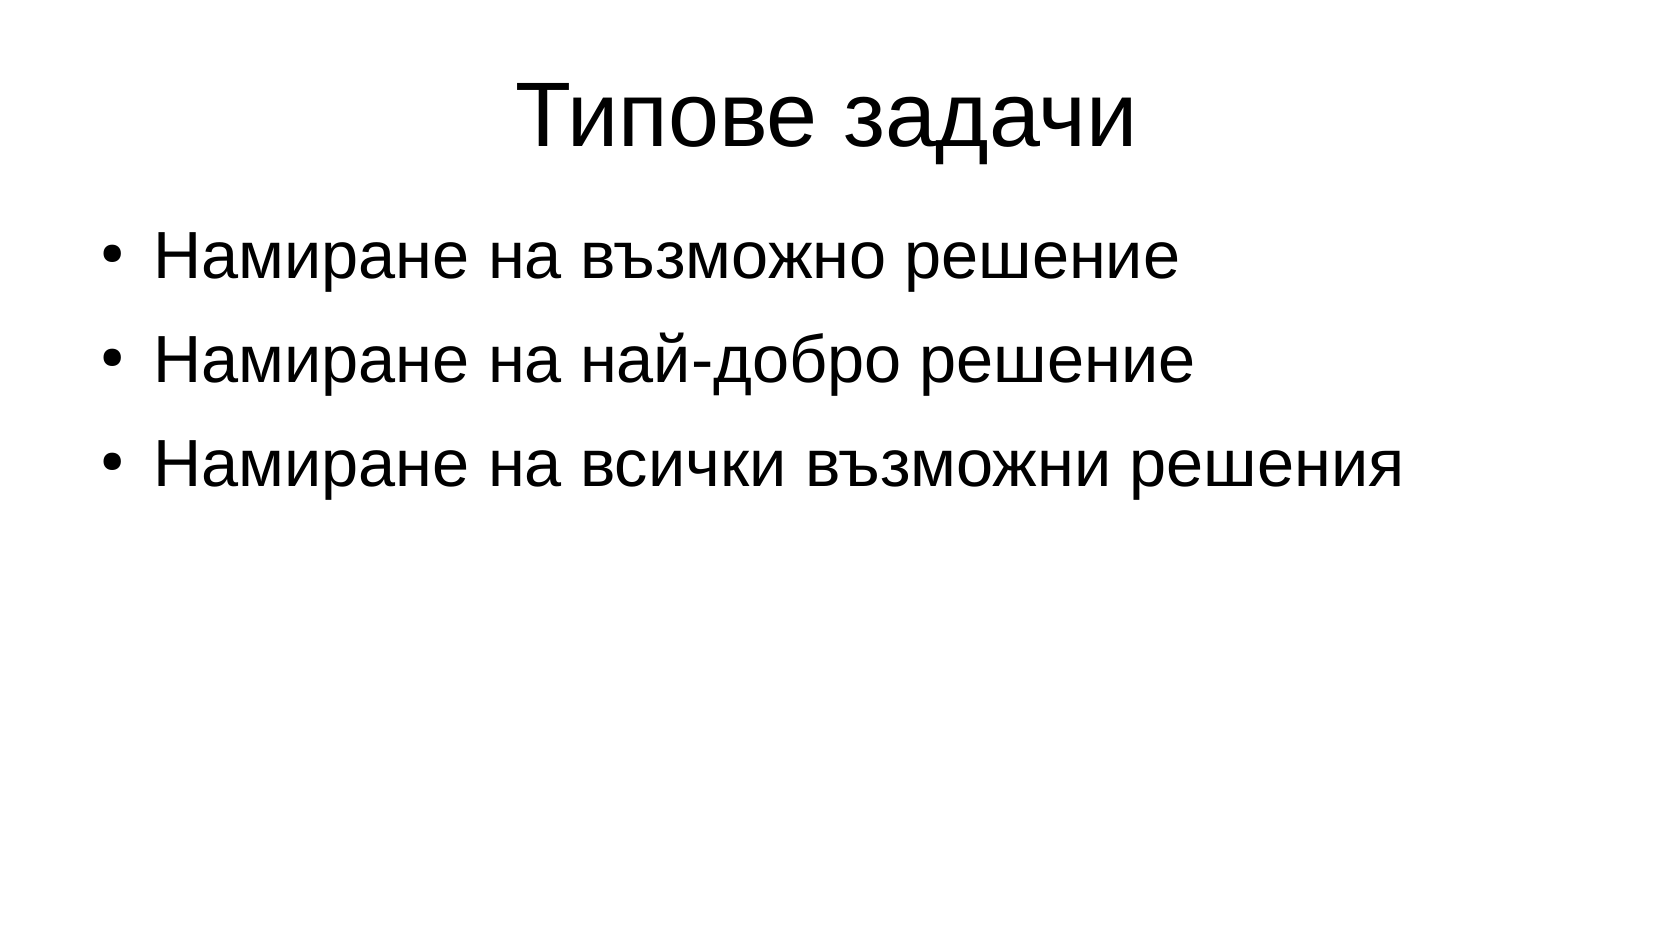

# Типове задачи
Намиране на възможно решение
Намиране на най-добро решение
Намиране на всички възможни решения